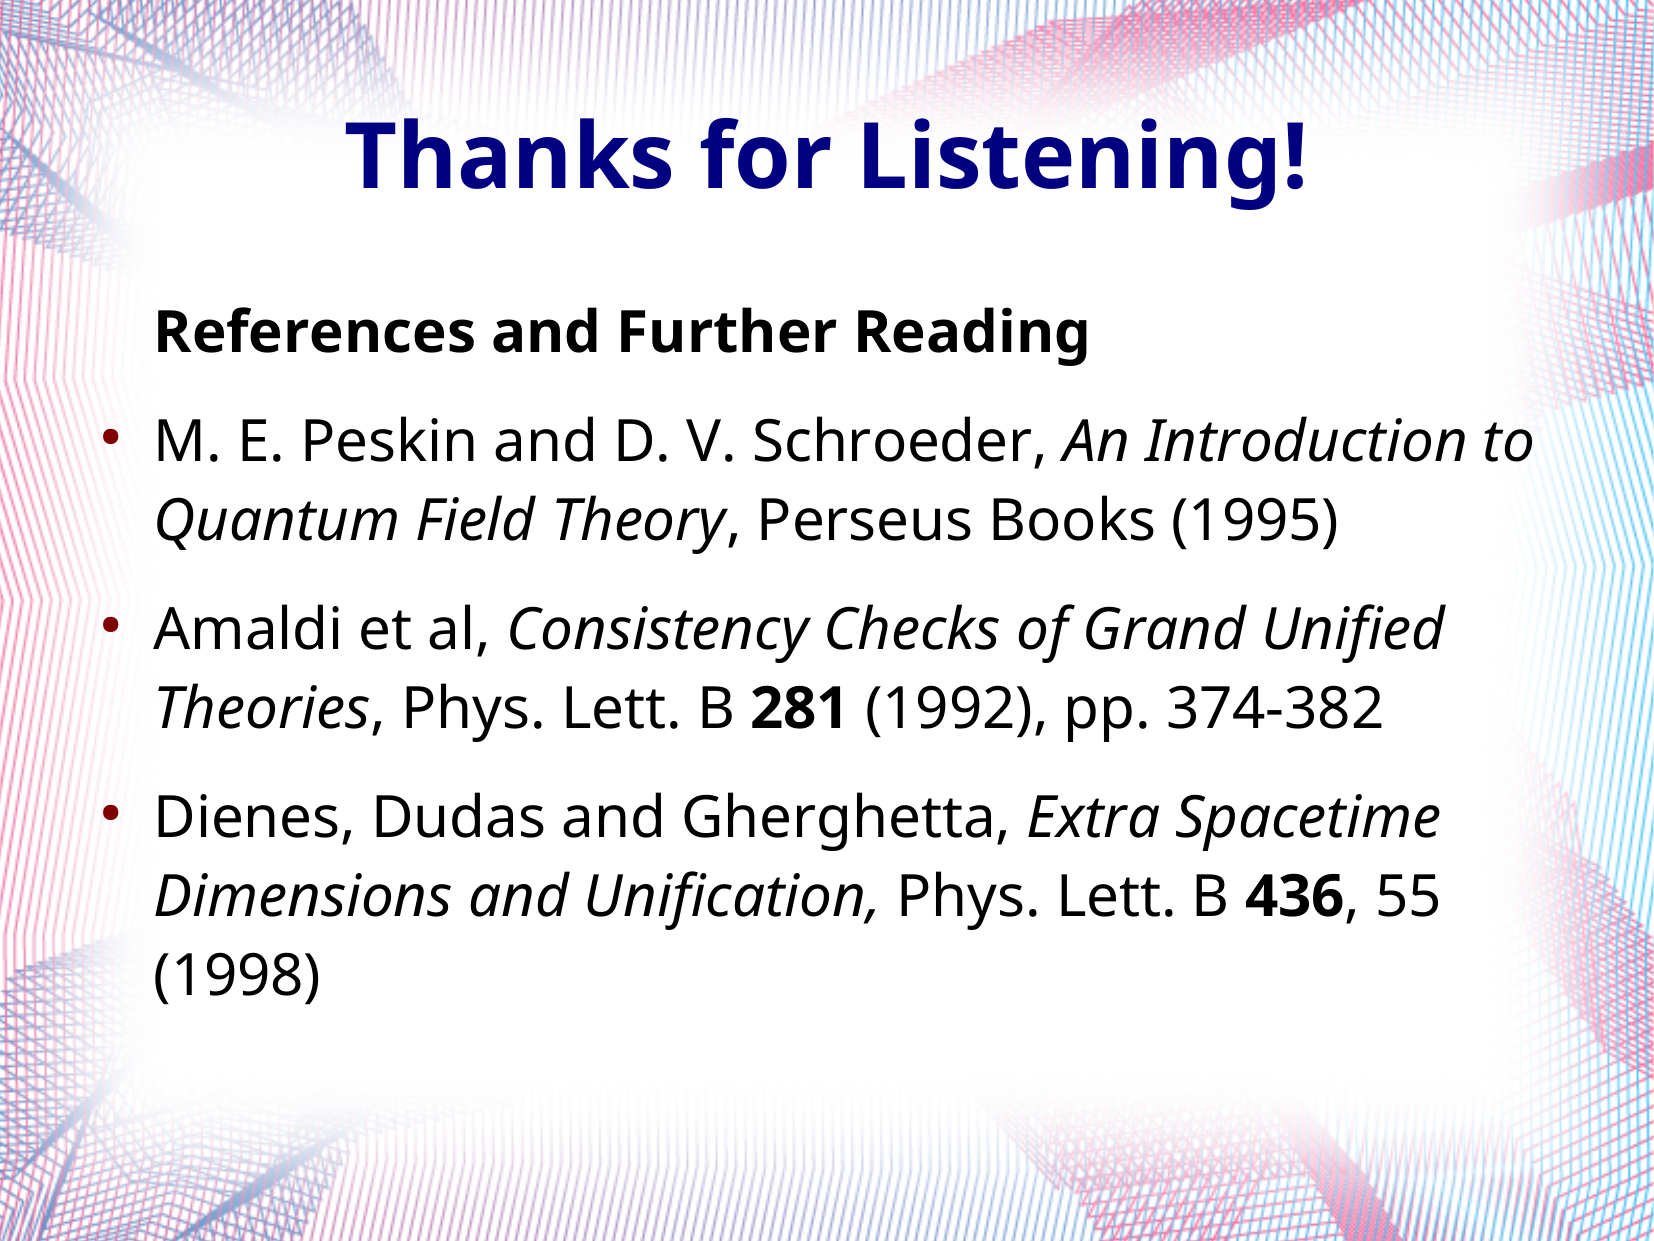

# Thanks for Listening!
References and Further Reading
M. E. Peskin and D. V. Schroeder, An Introduction to Quantum Field Theory, Perseus Books (1995)
Amaldi et al, Consistency Checks of Grand Unified Theories, Phys. Lett. B 281 (1992), pp. 374-382
Dienes, Dudas and Gherghetta, Extra Spacetime Dimensions and Unification, Phys. Lett. B 436, 55 (1998)